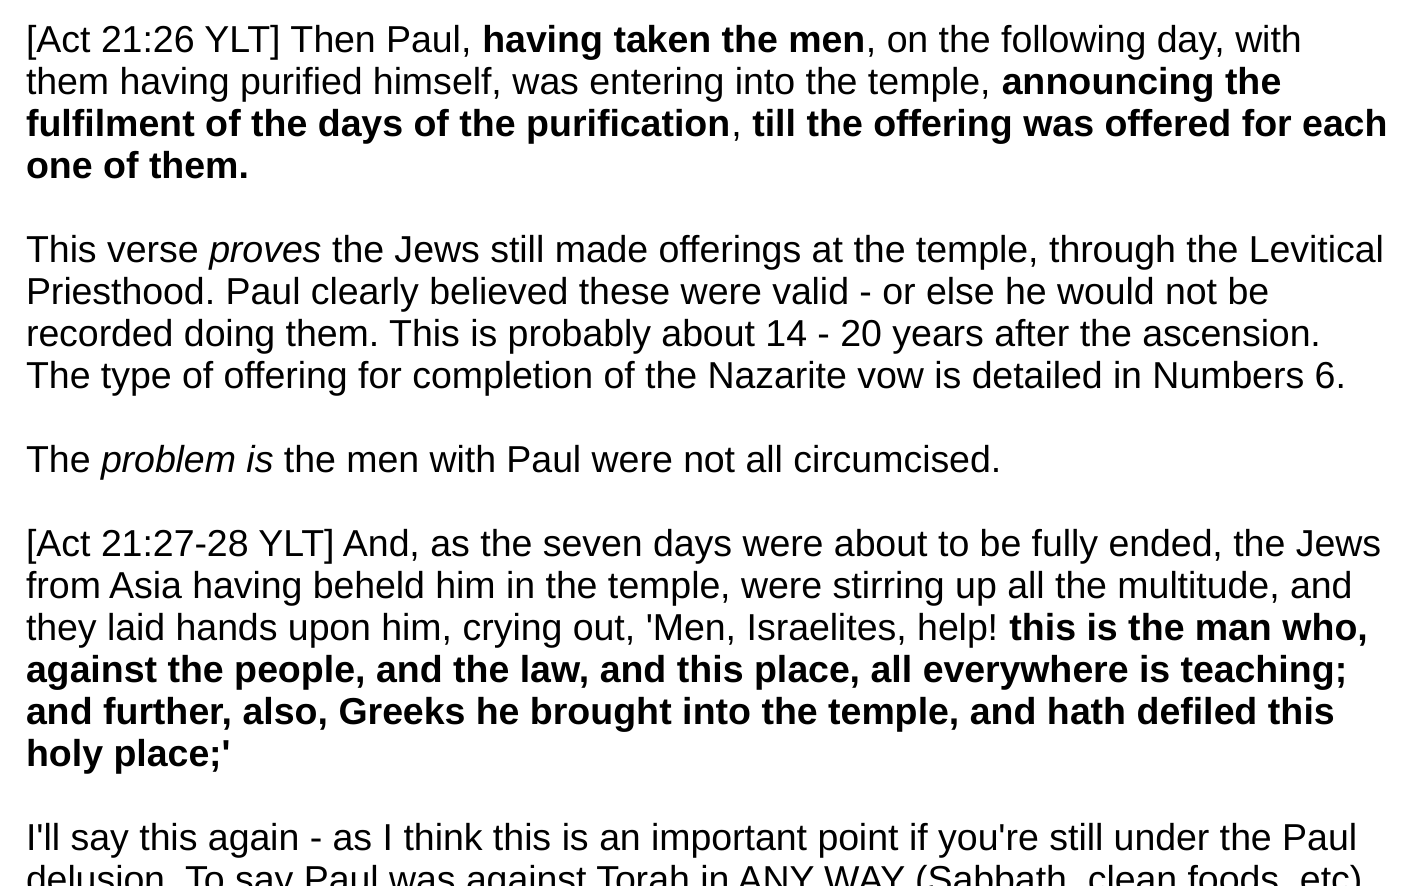

[Act 21:26 YLT] Then Paul, having taken the men, on the following day, with them having purified himself, was entering into the temple, announcing the fulfilment of the days of the purification, till the offering was offered for each one of them.
This verse proves the Jews still made offerings at the temple, through the Levitical Priesthood. Paul clearly believed these were valid - or else he would not be recorded doing them. This is probably about 14 - 20 years after the ascension. The type of offering for completion of the Nazarite vow is detailed in Numbers 6.
The problem is the men with Paul were not all circumcised.
[Act 21:27-28 YLT] And, as the seven days were about to be fully ended, the Jews from Asia having beheld him in the temple, were stirring up all the multitude, and they laid hands upon him, crying out, 'Men, Israelites, help! this is the man who, against the people, and the law, and this place, all everywhere is teaching; and further, also, Greeks he brought into the temple, and hath defiled this holy place;'
I'll say this again - as I think this is an important point if you're still under the Paul delusion. To say Paul was against Torah in ANY WAY (Sabbath, clean foods, etc) is to SIDE with his accusers here, and say Paul deserved death.
I've come to see, from reading his epistles, reading historical documents, and praying and fasting over this - Paul did teach men everywhere to worship God contrary to Torah. Paul did defile that holy place, bringning uncircumcised men into the premises.
[Eze 44:9 YLT] 'Thus said Jehovah: No son of a stranger, uncircumcised of heart, and uncircumcised of flesh, cometh in unto My sanctuary, even any son of a stranger, who [is] in the midst of the sons of Israel,
Paul stood in the temple of God, believing he was God and defiled the temple. He taught men to forsake Torah, becoming a stumbling block and placing them under the curses for breaking Torah.